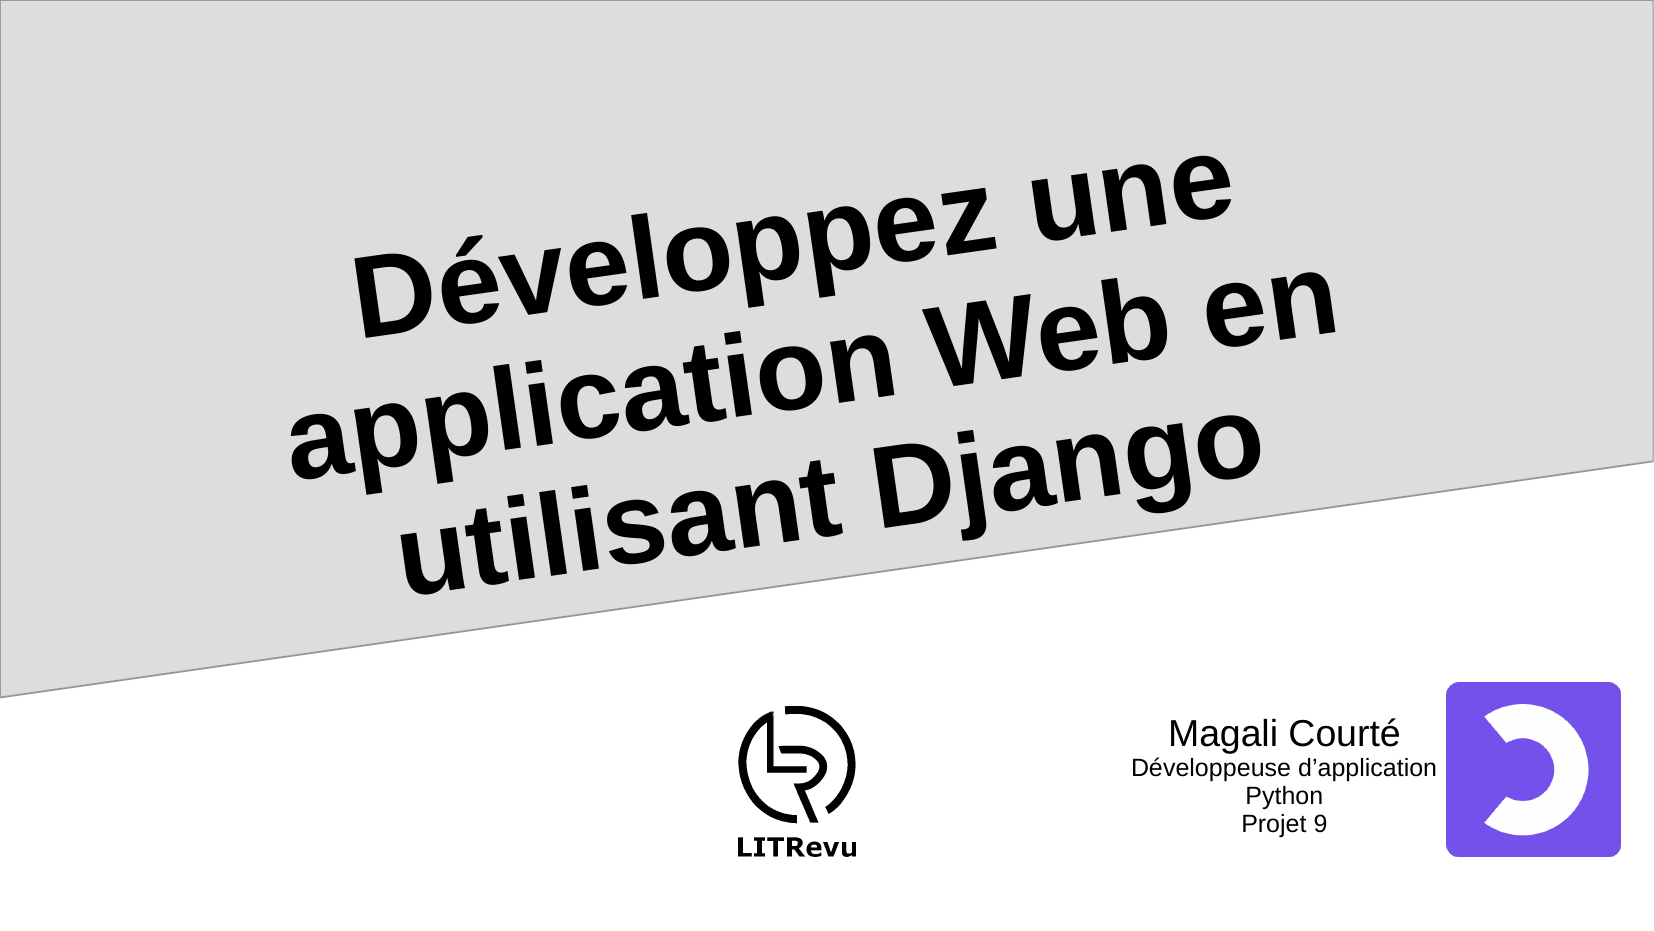

# Développez une application Web en utilisant Django
Magali Courté
Développeuse d’application Python
Projet 9